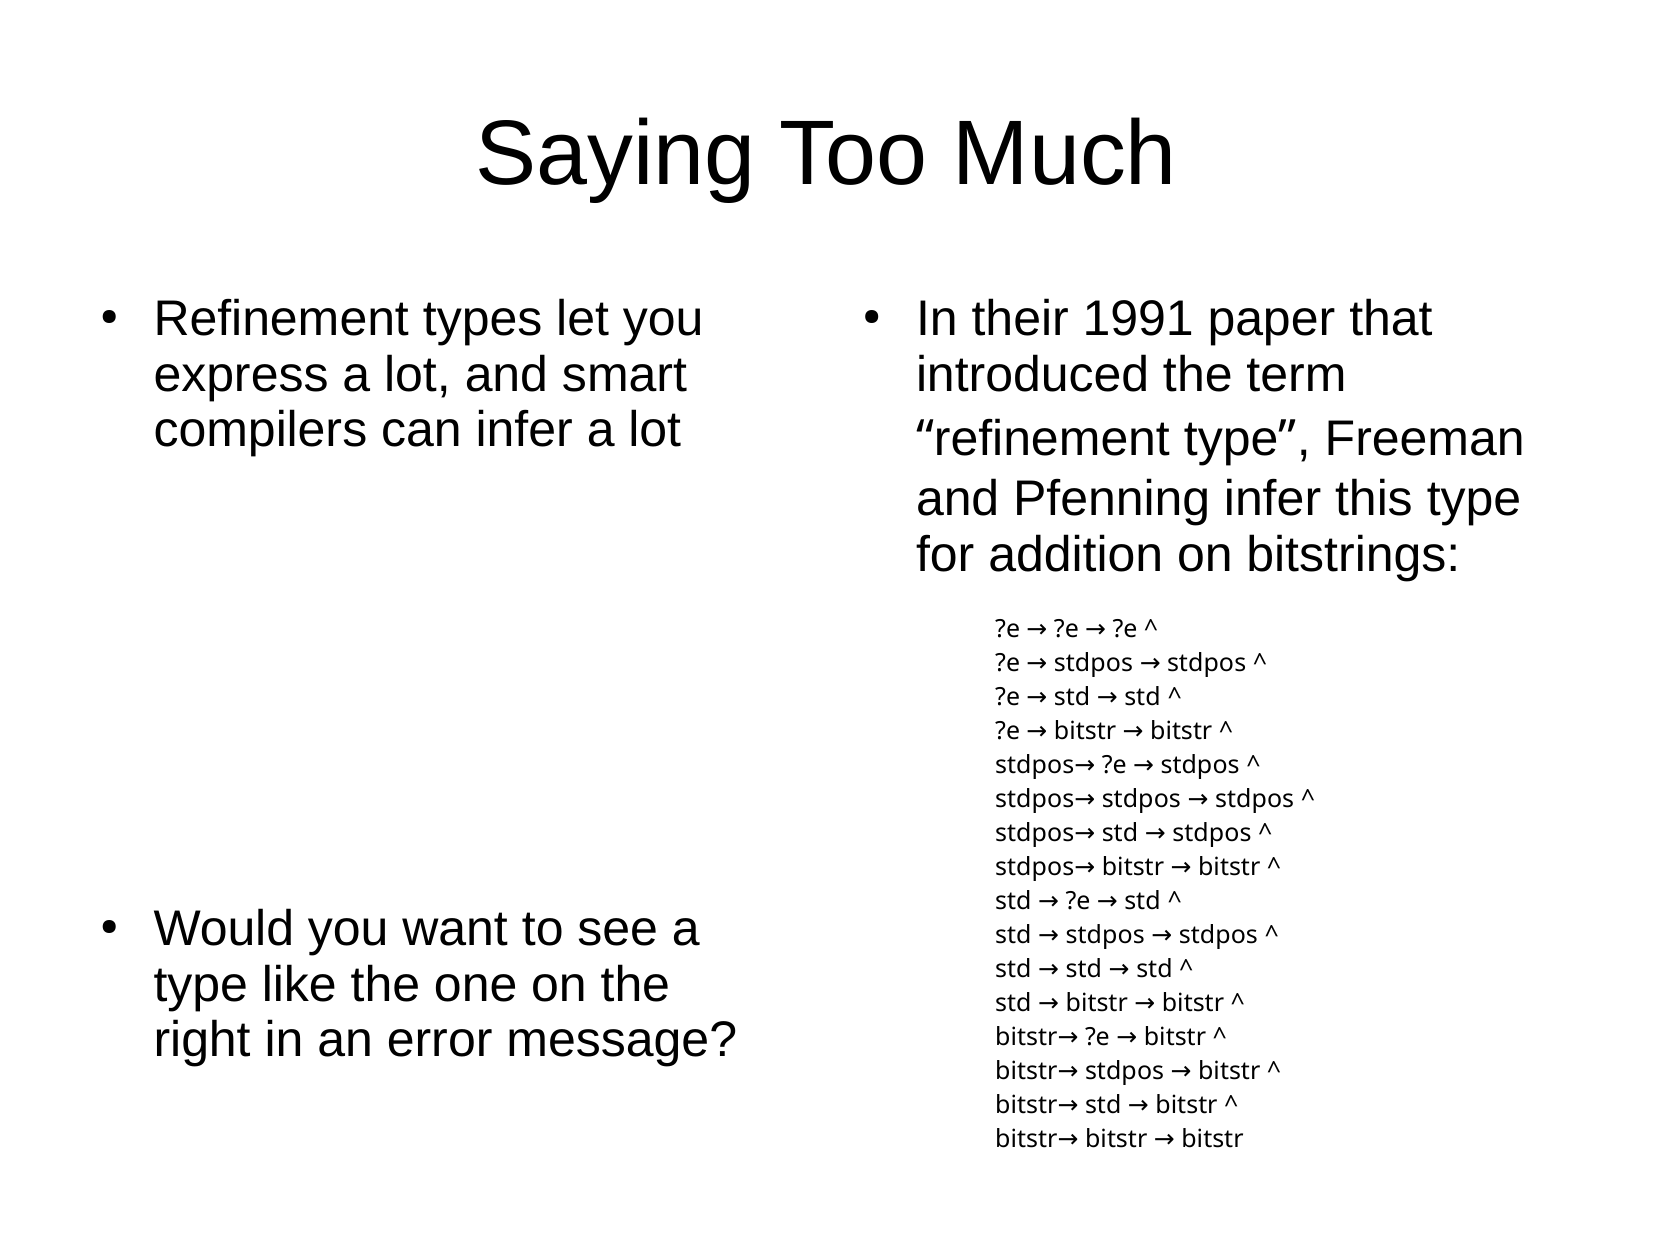

# Saying Too Much
Refinement types let you express a lot, and smart compilers can infer a lot
In their 1991 paper that introduced the term “refinement type”, Freeman and Pfenning infer this type for addition on bitstrings:
?e → ?e → ?e ^
?e → stdpos → stdpos ^
?e → std → std ^
?e → bitstr → bitstr ^
stdpos→ ?e → stdpos ^
stdpos→ stdpos → stdpos ^
stdpos→ std → stdpos ^
stdpos→ bitstr → bitstr ^
std → ?e → std ^
std → stdpos → stdpos ^
std → std → std ^
std → bitstr → bitstr ^
bitstr→ ?e → bitstr ^
bitstr→ stdpos → bitstr ^
bitstr→ std → bitstr ^
bitstr→ bitstr → bitstr
Would you want to see a type like the one on the right in an error message?